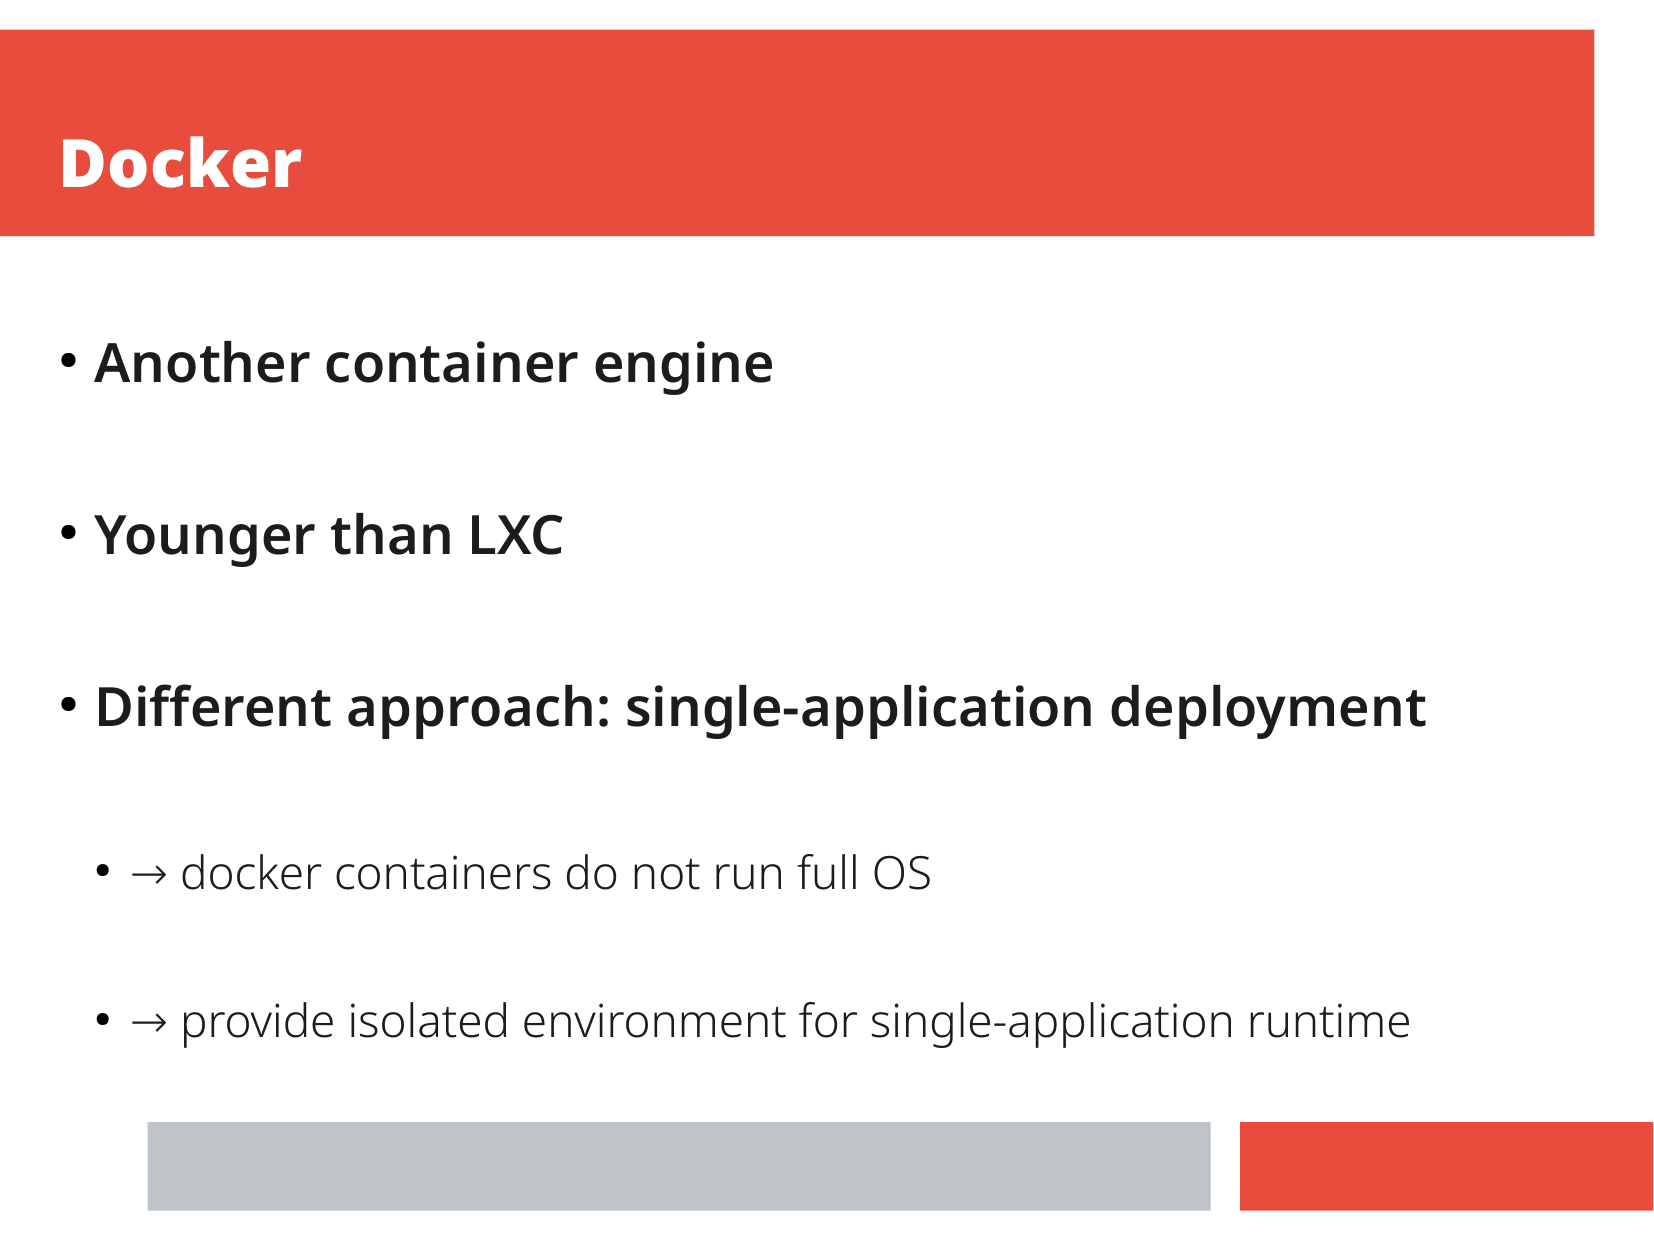

# Docker
Another container engine
Younger than LXC
Different approach: single-application deployment
→ docker containers do not run full OS
→ provide isolated environment for single-application runtime